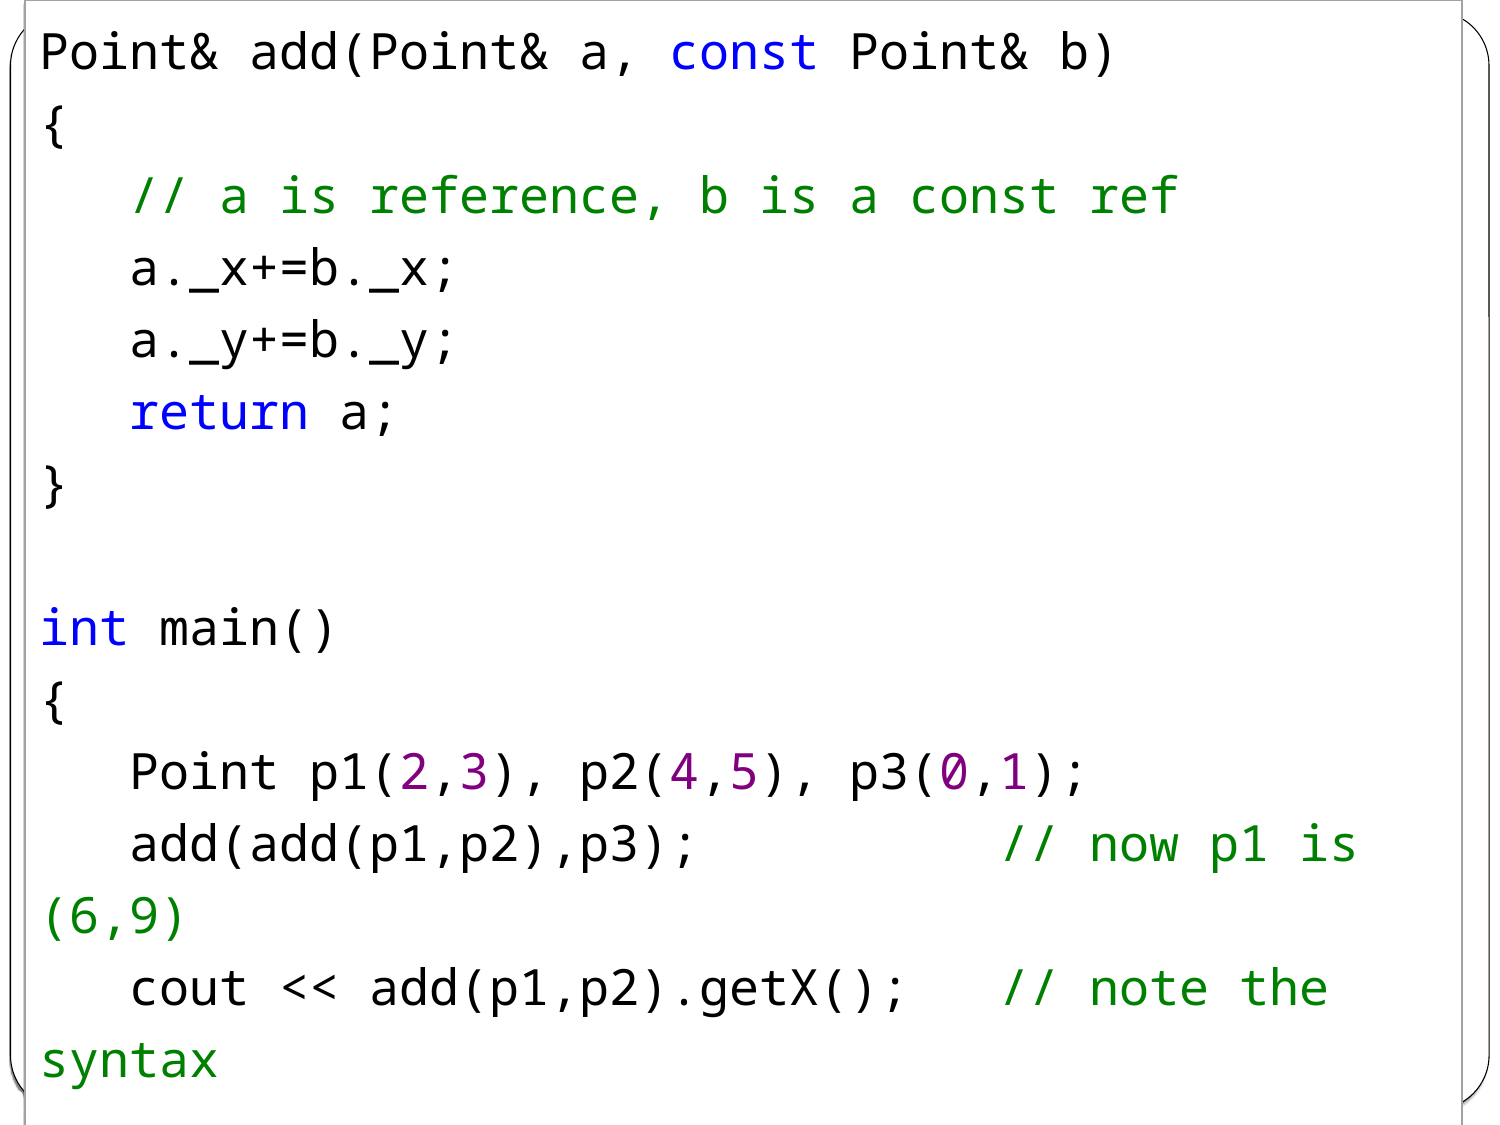

Point& add(Point& a, const Point& b)
{
   // a is reference, b is a const ref
 a._x+=b._x;
   a._y+=b._y;
   return a;
}
int main()
{
   Point p1(2,3), p2(4,5), p3(0,1);
   add(add(p1,p2),p3); // now p1 is (6,9)
 cout << add(p1,p2).getX(); // note the syntax
 ...
}